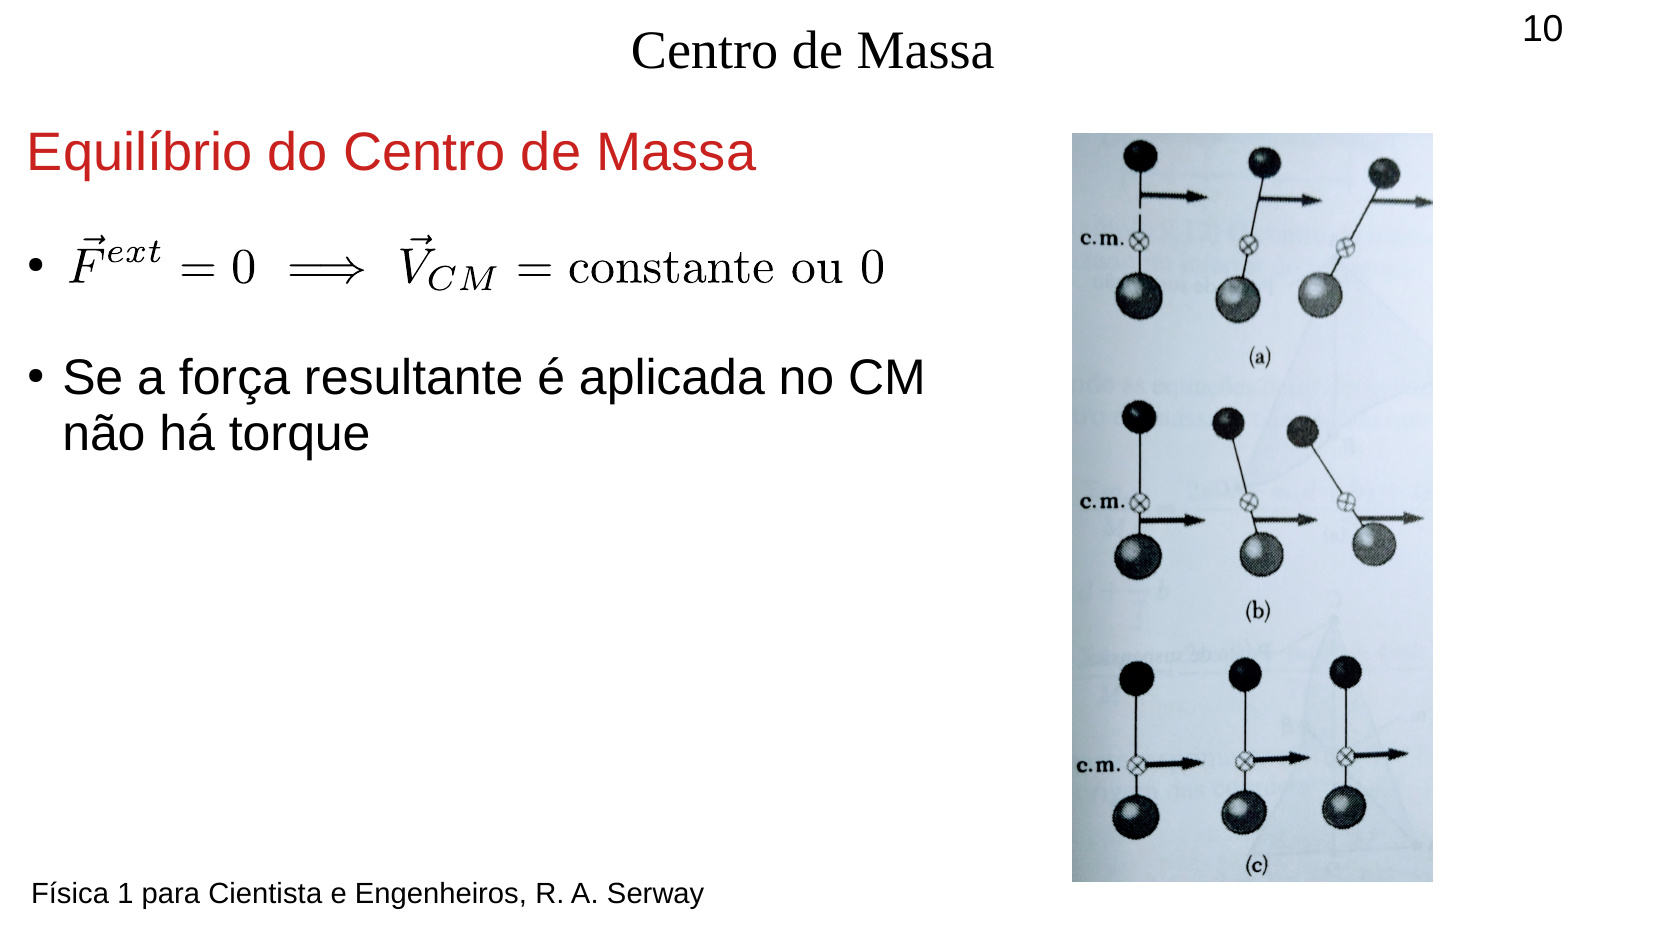

Centro de Massa
Equilíbrio do Centro de Massa
Se a força resultante é aplicada no CM
não há torque
Física 1 para Cientista e Engenheiros, R. A. Serway